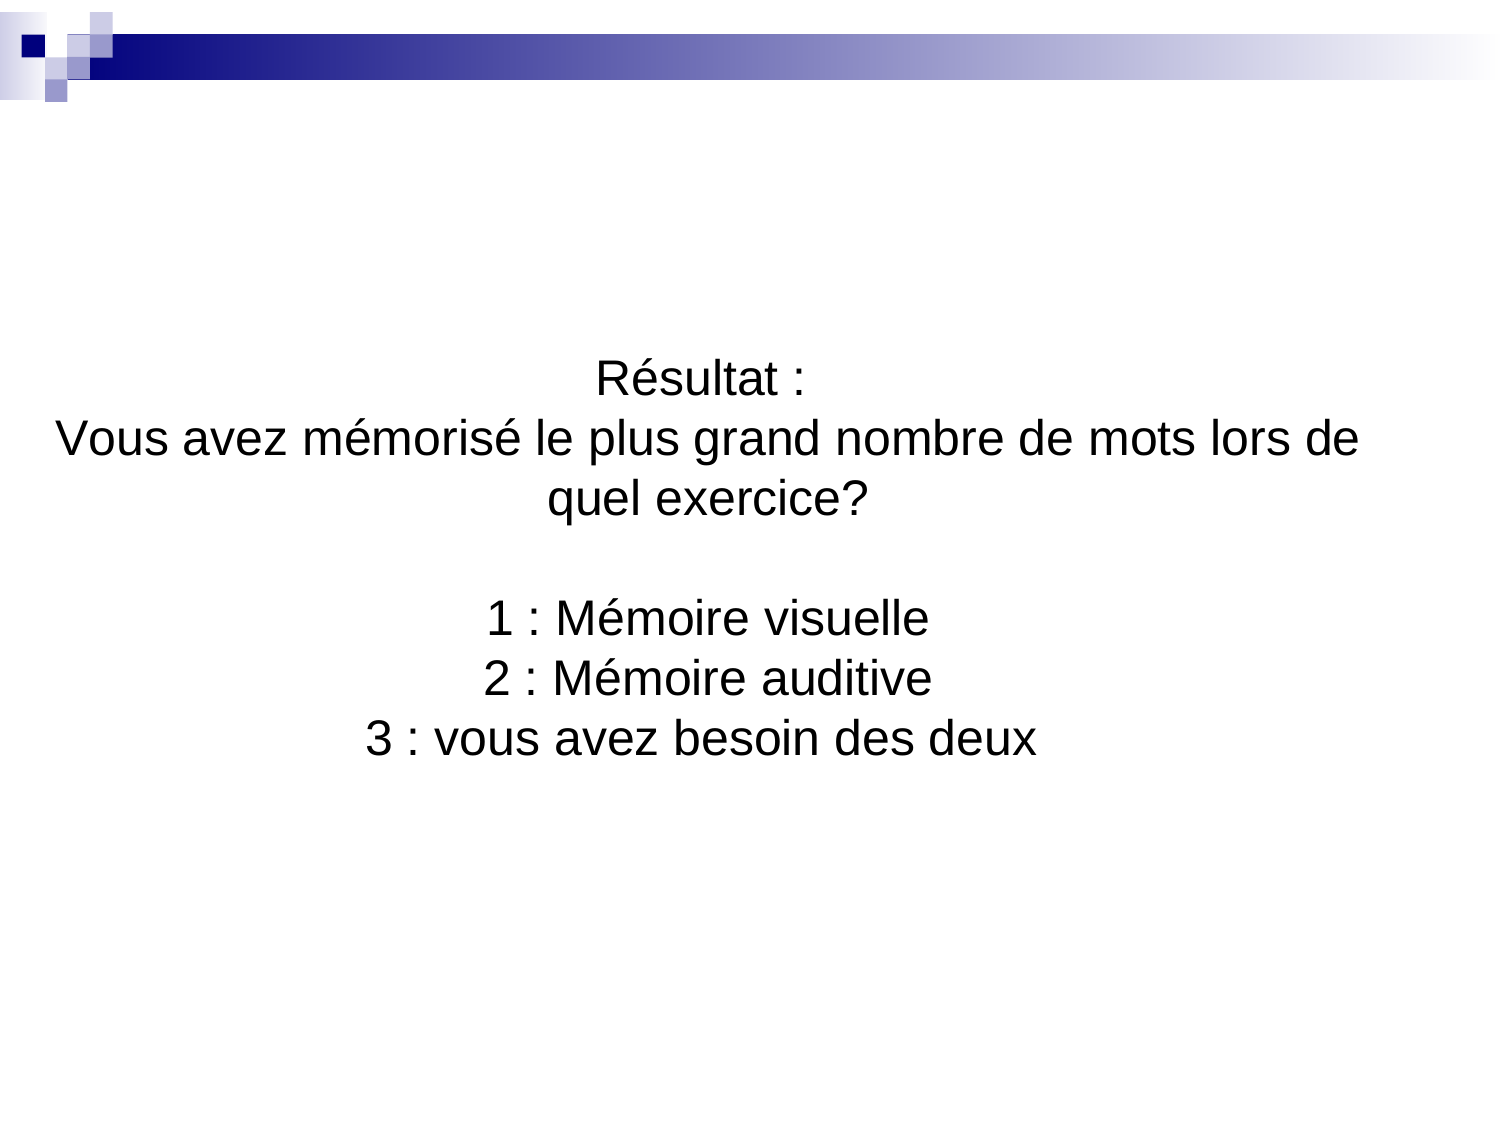

Résultat :
Vous avez mémorisé le plus grand nombre de mots lors de quel exercice?
1 : Mémoire visuelle
2 : Mémoire auditive
3 : vous avez besoin des deux